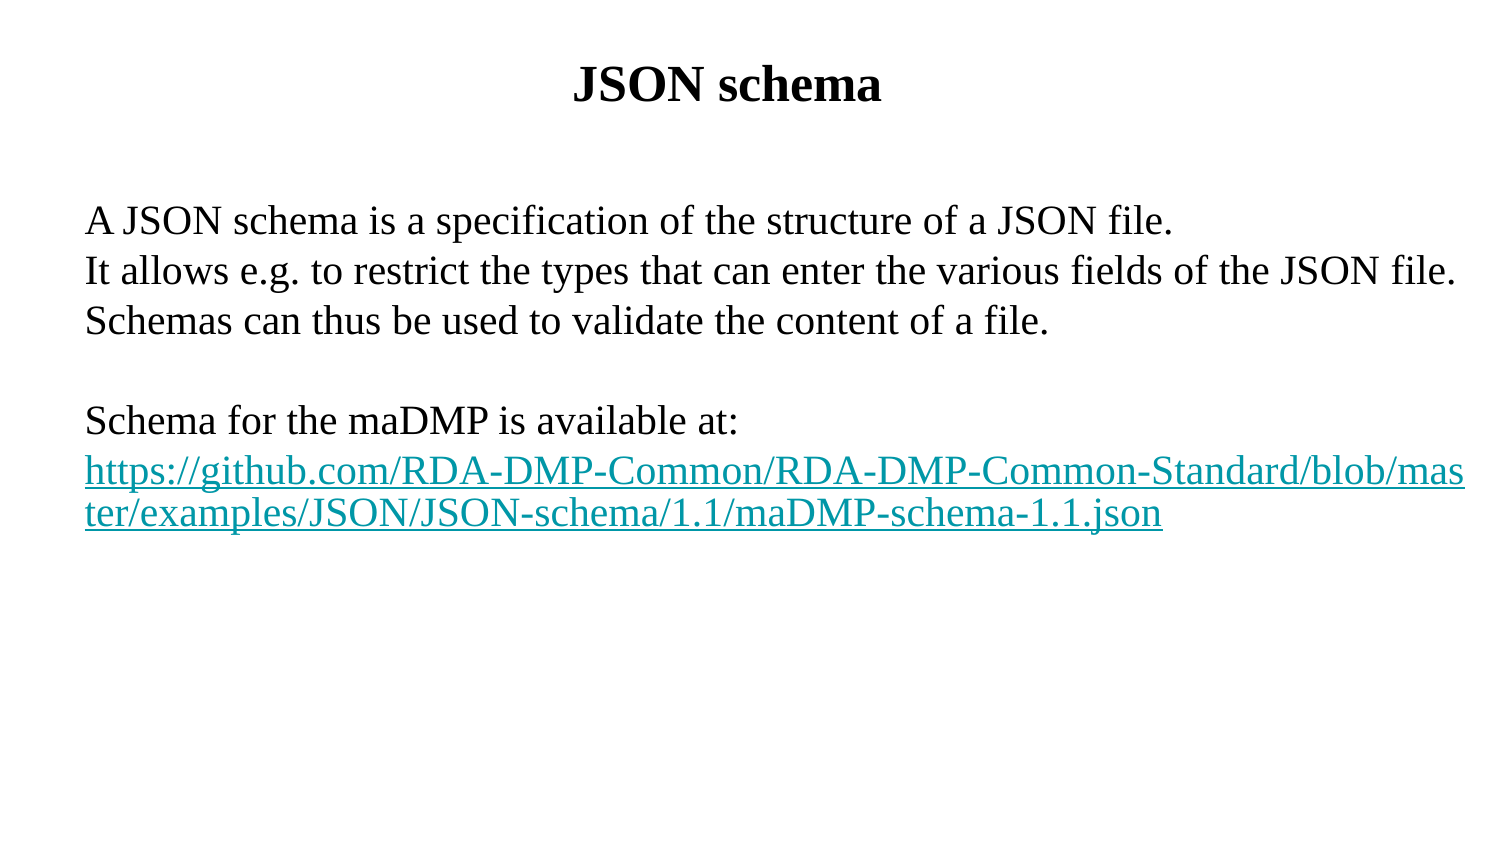

# JSON schema
A JSON schema is a specification of the structure of a JSON file.
It allows e.g. to restrict the types that can enter the various fields of the JSON file. Schemas can thus be used to validate the content of a file.
Schema for the maDMP is available at: https://github.com/RDA-DMP-Common/RDA-DMP-Common-Standard/blob/master/examples/JSON/JSON-schema/1.1/maDMP-schema-1.1.json